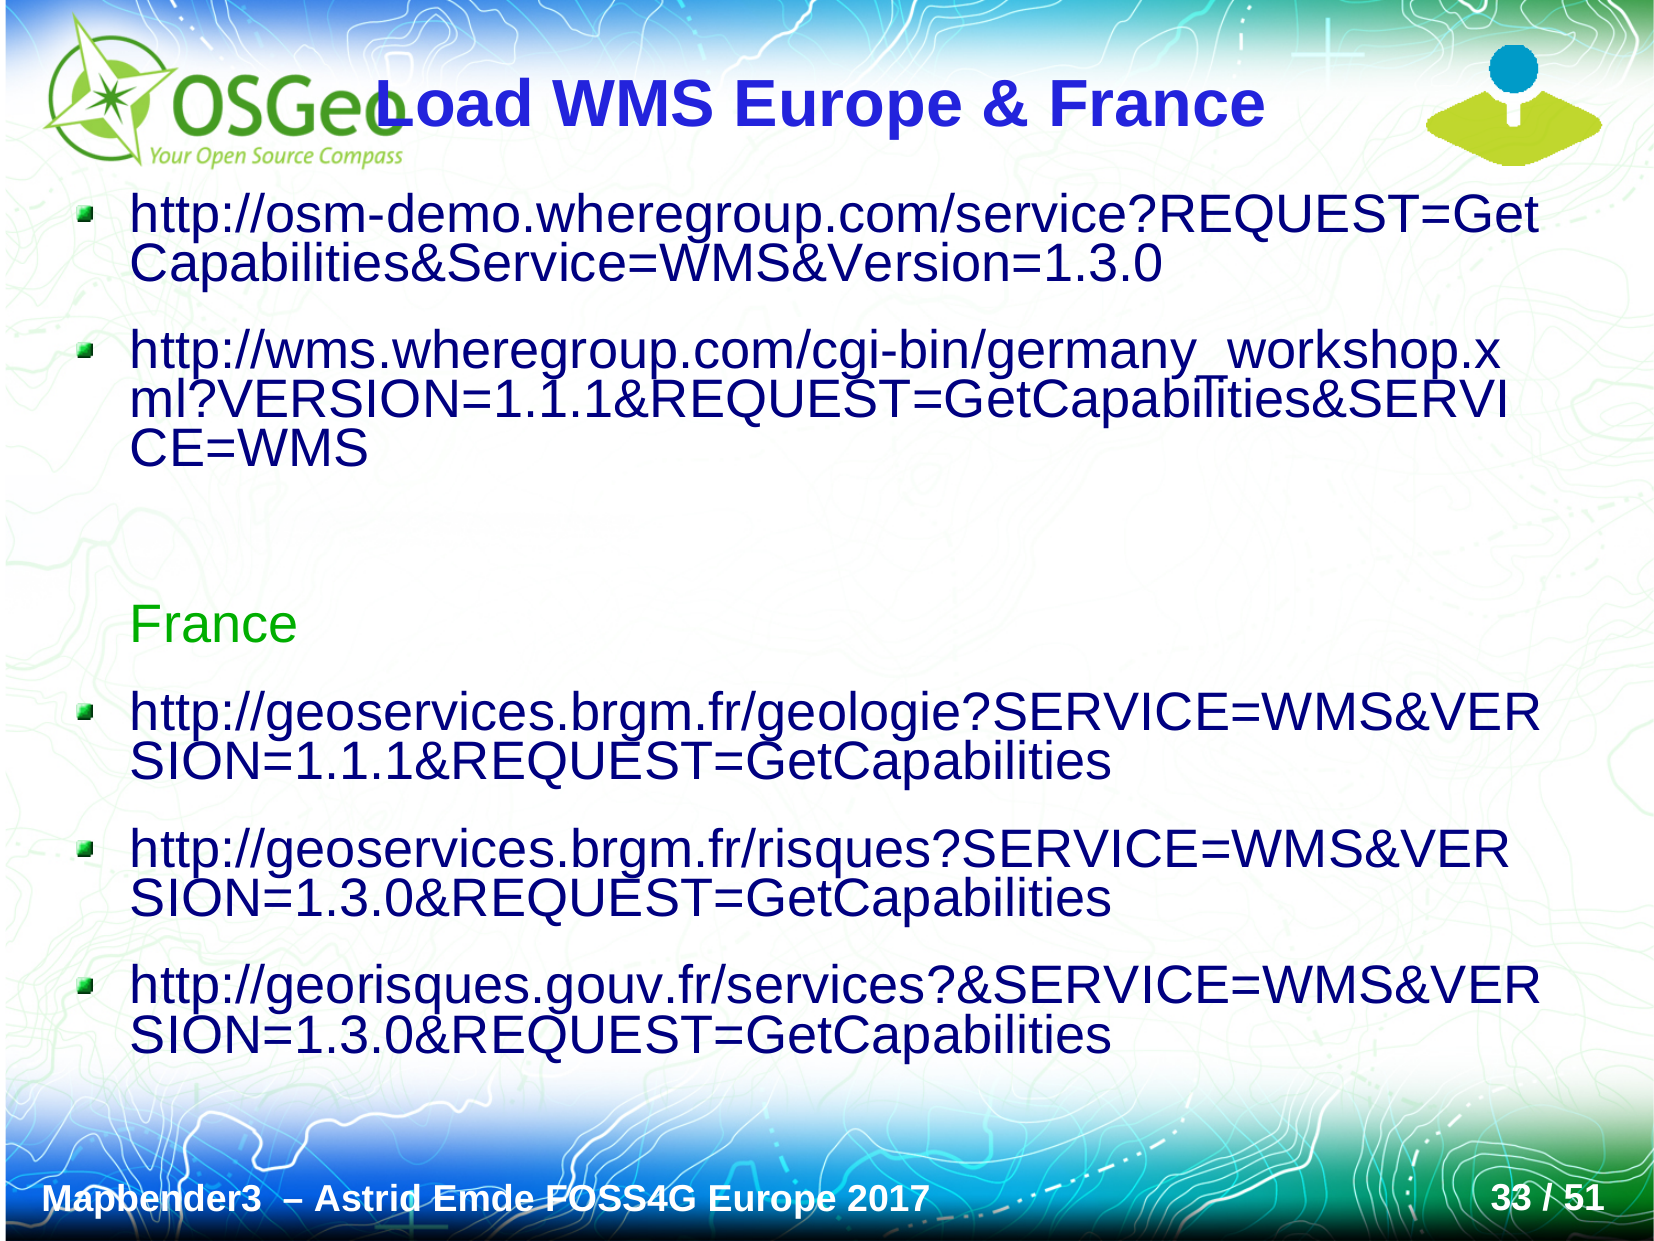

# Load WMS Europe & France
http://osm-demo.wheregroup.com/service?REQUEST=GetCapabilities&Service=WMS&Version=1.3.0
http://wms.wheregroup.com/cgi-bin/germany_workshop.xml?VERSION=1.1.1&REQUEST=GetCapabilities&SERVICE=WMS
France
http://geoservices.brgm.fr/geologie?SERVICE=WMS&VERSION=1.1.1&REQUEST=GetCapabilities
http://geoservices.brgm.fr/risques?SERVICE=WMS&VERSION=1.3.0&REQUEST=GetCapabilities
http://georisques.gouv.fr/services?&SERVICE=WMS&VERSION=1.3.0&REQUEST=GetCapabilities